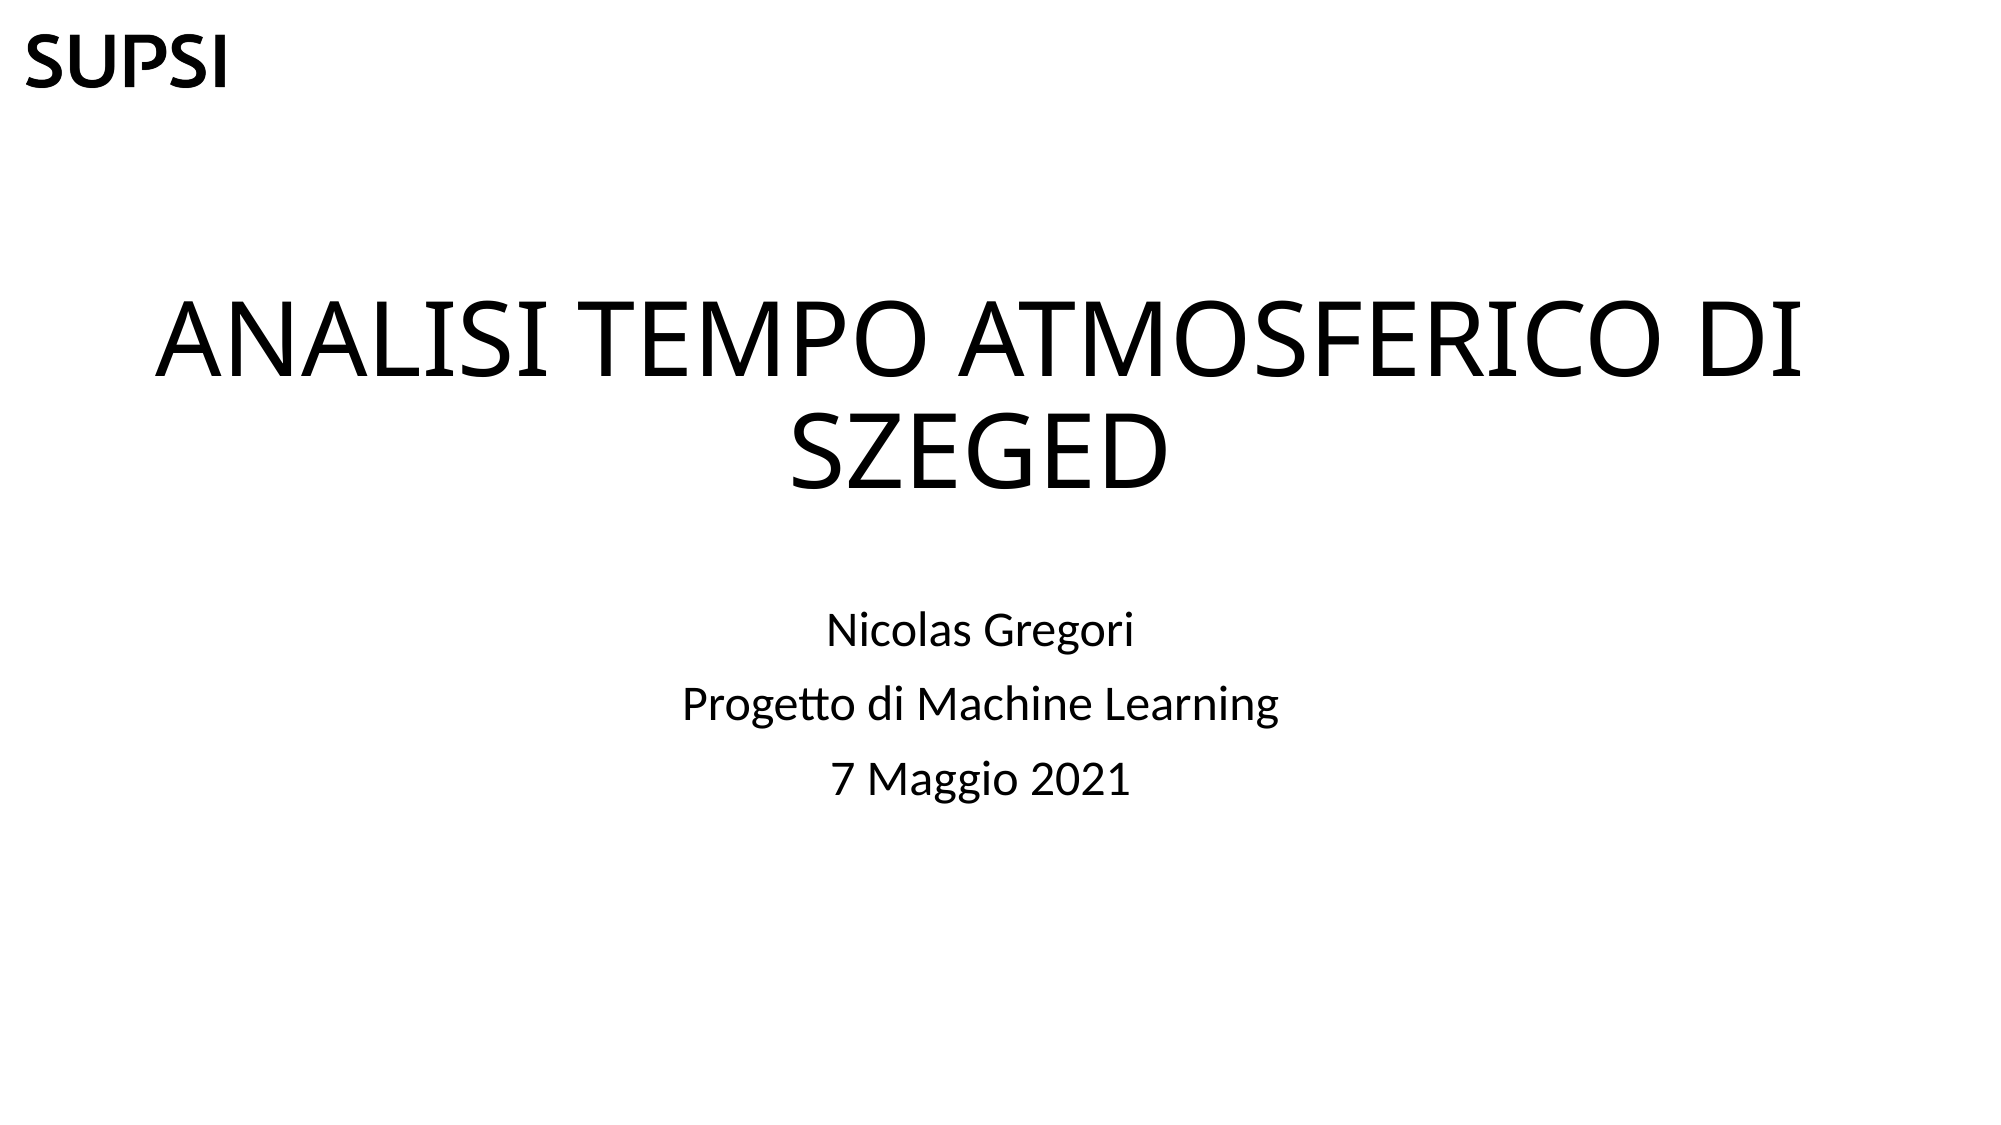

# ANALISI TEMPO ATMOSFERICO DI SZEGED
Nicolas Gregori
Progetto di Machine Learning
7 Maggio 2021